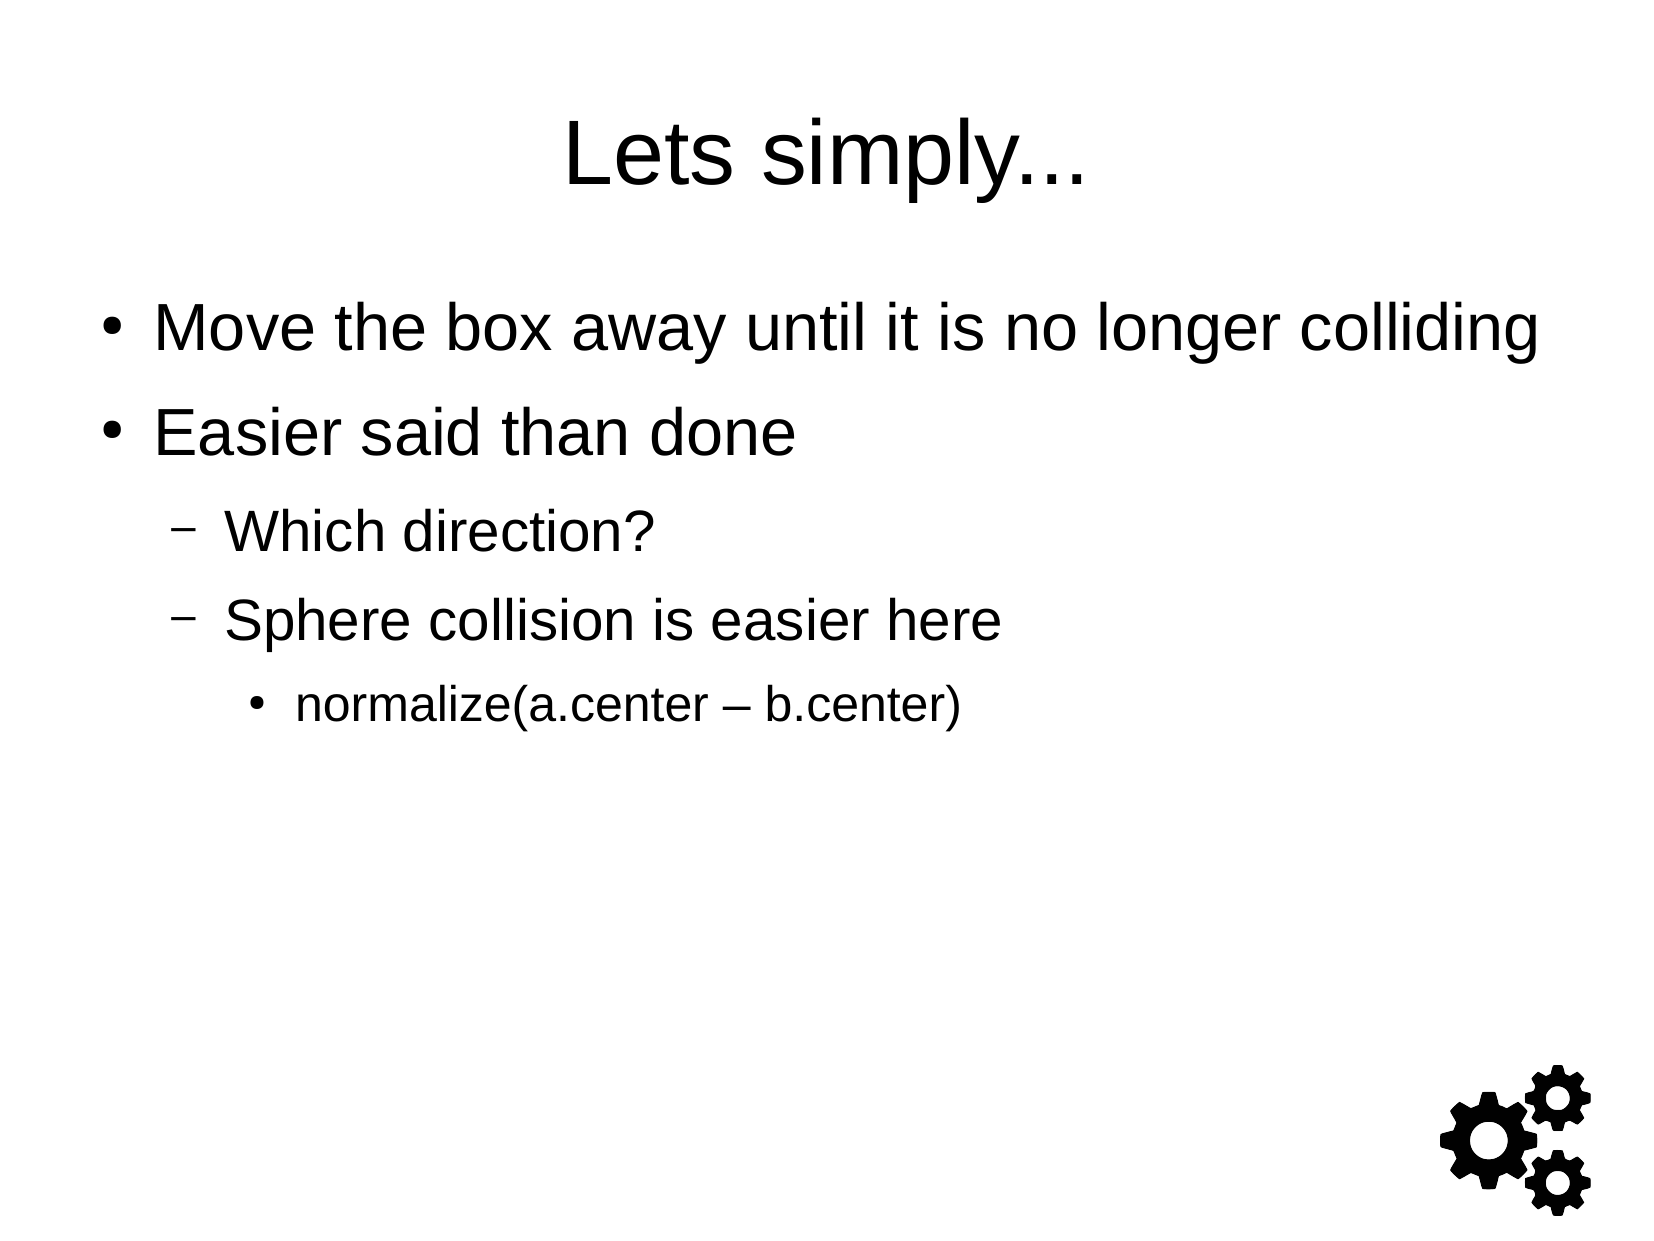

# Lets simply...
Move the box away until it is no longer colliding
Easier said than done
Which direction?
Sphere collision is easier here
normalize(a.center – b.center)